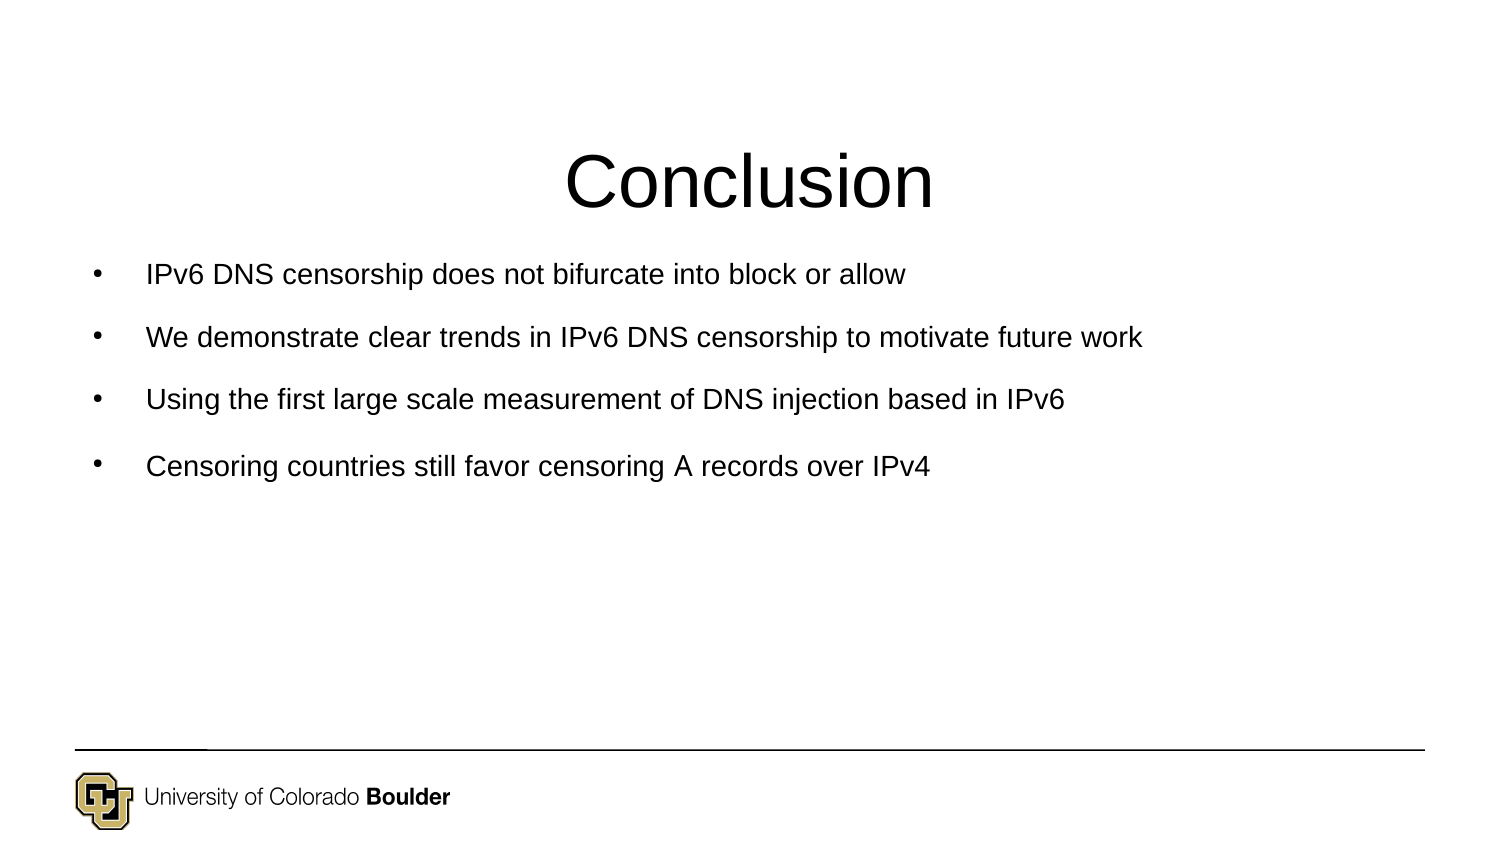

# Conclusion
IPv6 DNS censorship does not bifurcate into block or allow
We demonstrate clear trends in IPv6 DNS censorship to motivate future work
Using the first large scale measurement of DNS injection based in IPv6
Censoring countries still favor censoring A records over IPv4